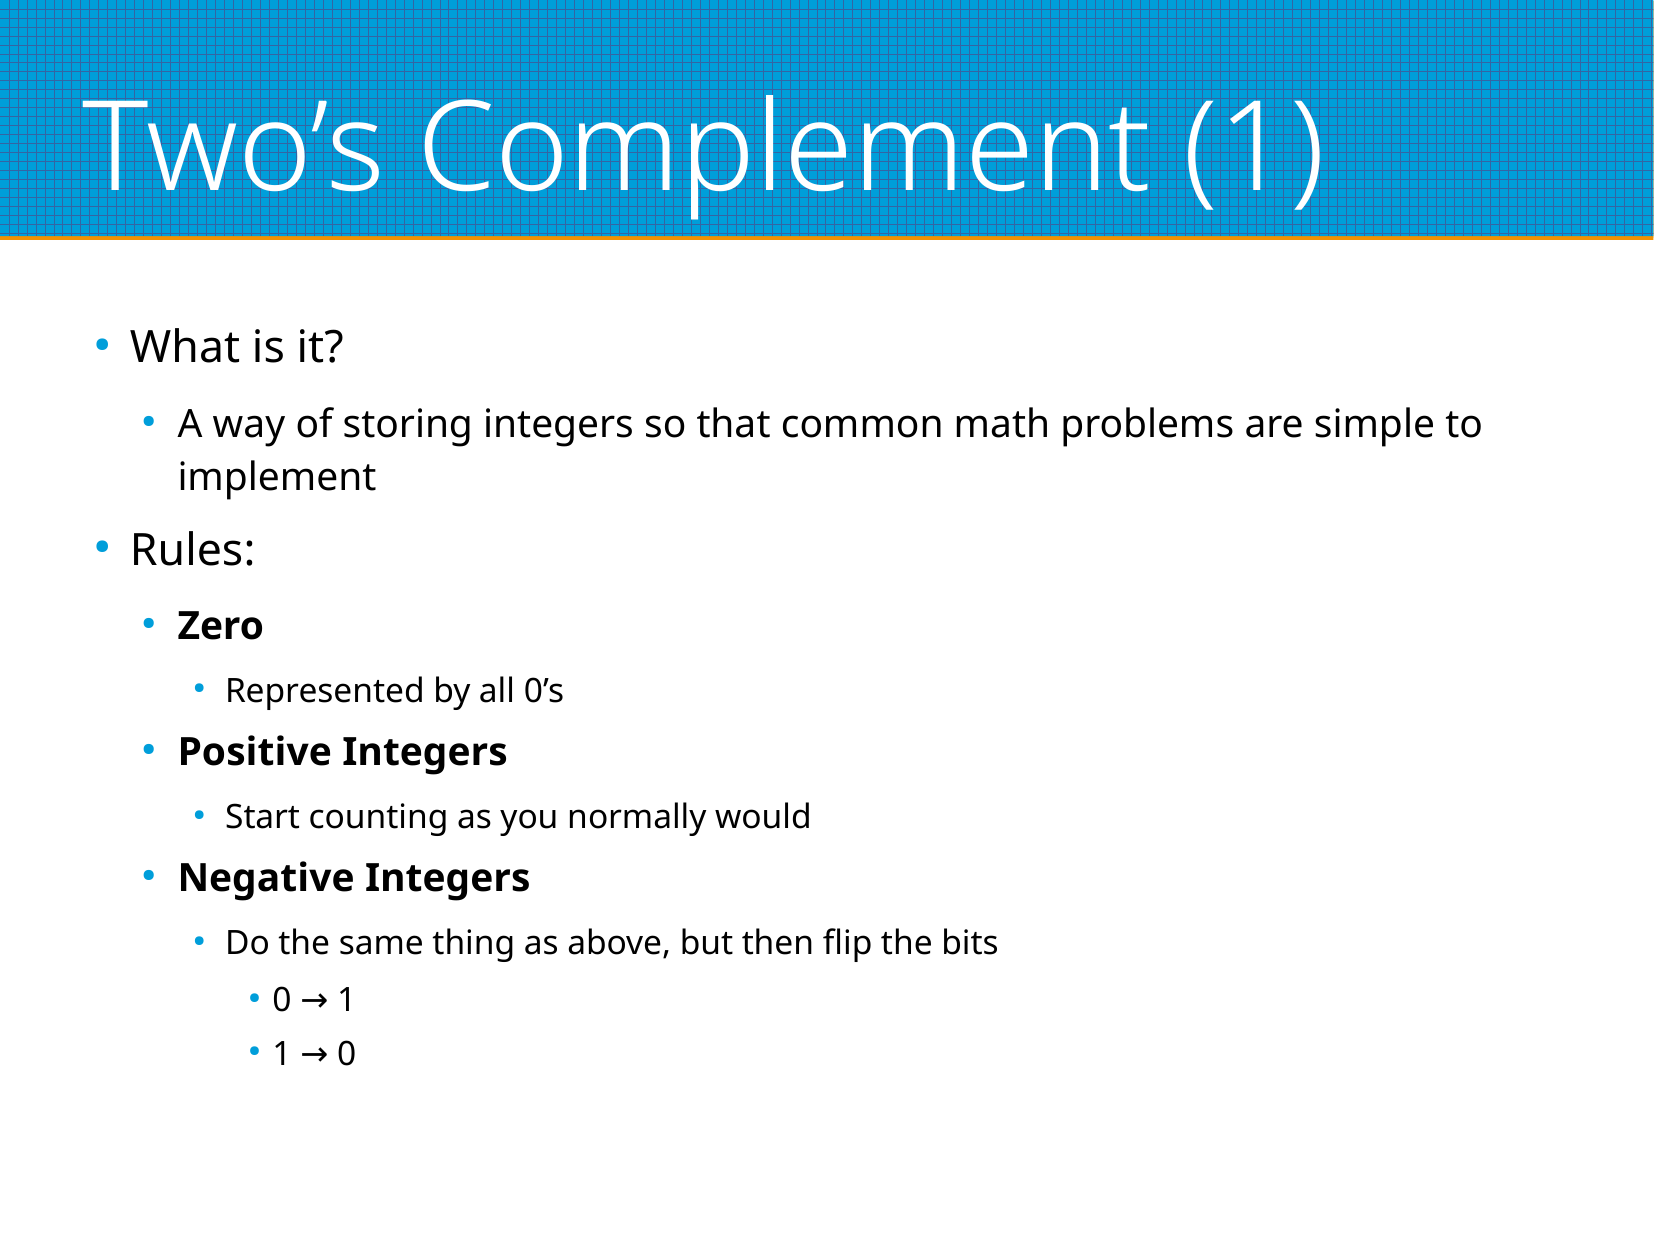

# Two’s Complement (1)
What is it?
A way of storing integers so that common math problems are simple to implement
Rules:
Zero
Represented by all 0’s
Positive Integers
Start counting as you normally would
Negative Integers
Do the same thing as above, but then flip the bits
0 → 1
1 → 0